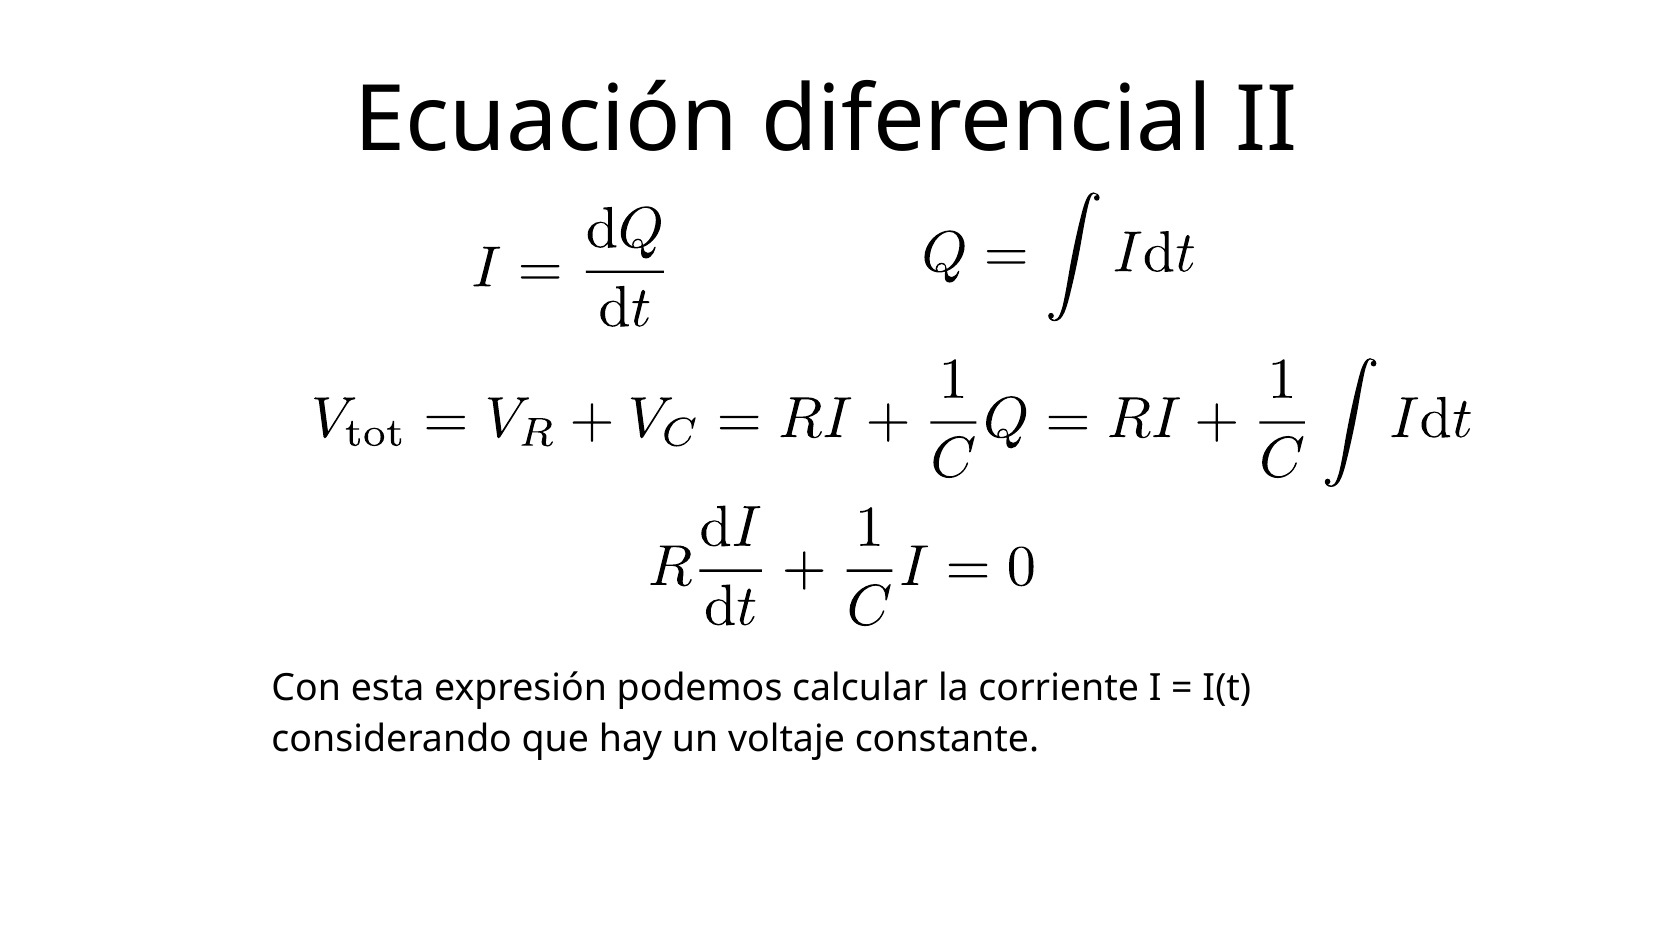

# Ecuación diferencial II
Con esta expresión podemos calcular la corriente I = I(t) considerando que hay un voltaje constante.